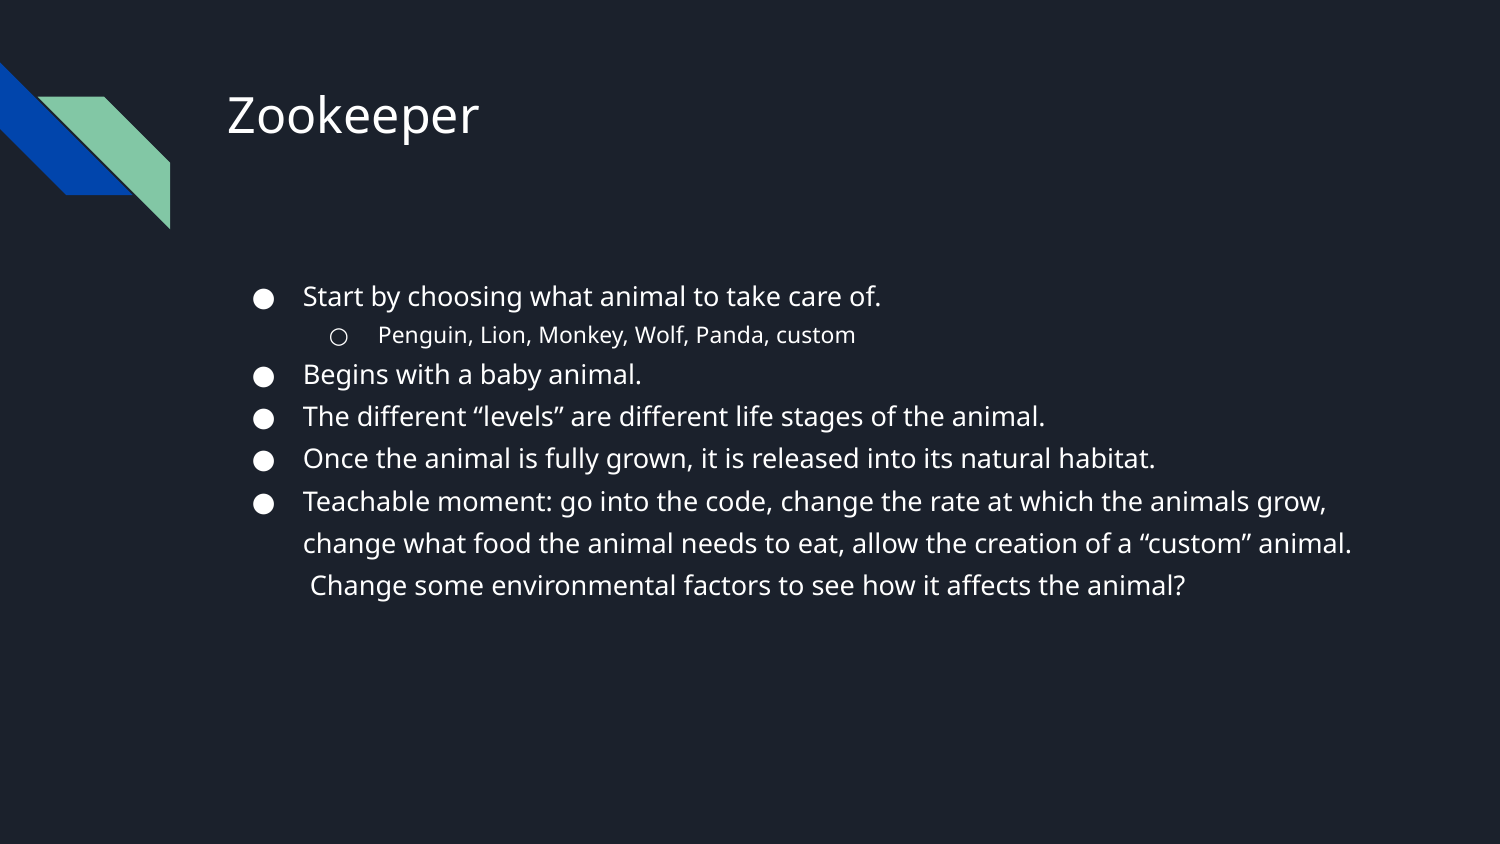

# Zookeeper
Start by choosing what animal to take care of.
Penguin, Lion, Monkey, Wolf, Panda, custom
Begins with a baby animal.
The different “levels” are different life stages of the animal.
Once the animal is fully grown, it is released into its natural habitat.
Teachable moment: go into the code, change the rate at which the animals grow, change what food the animal needs to eat, allow the creation of a “custom” animal. Change some environmental factors to see how it affects the animal?